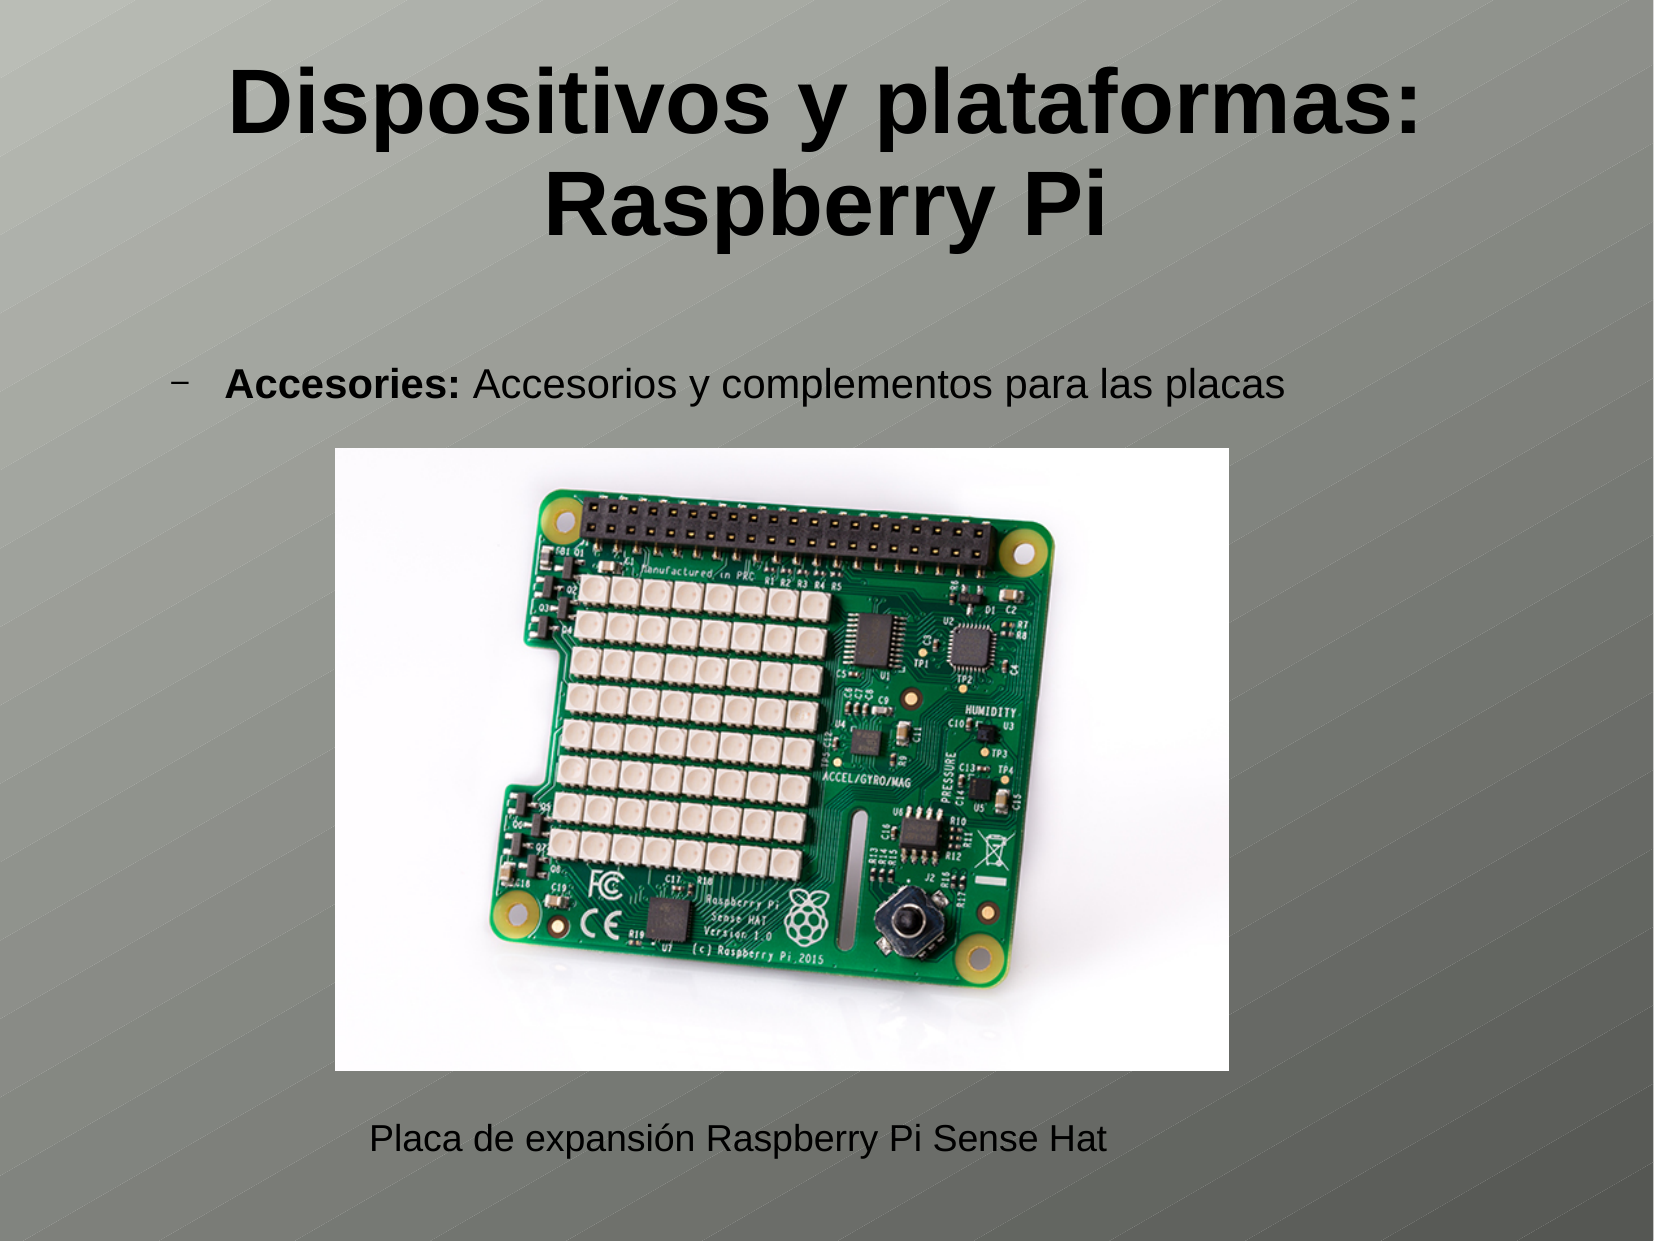

# Dispositivos y plataformas: Raspberry Pi
Accesories: Accesorios y complementos para las placas
Placa de expansión Raspberry Pi Sense Hat